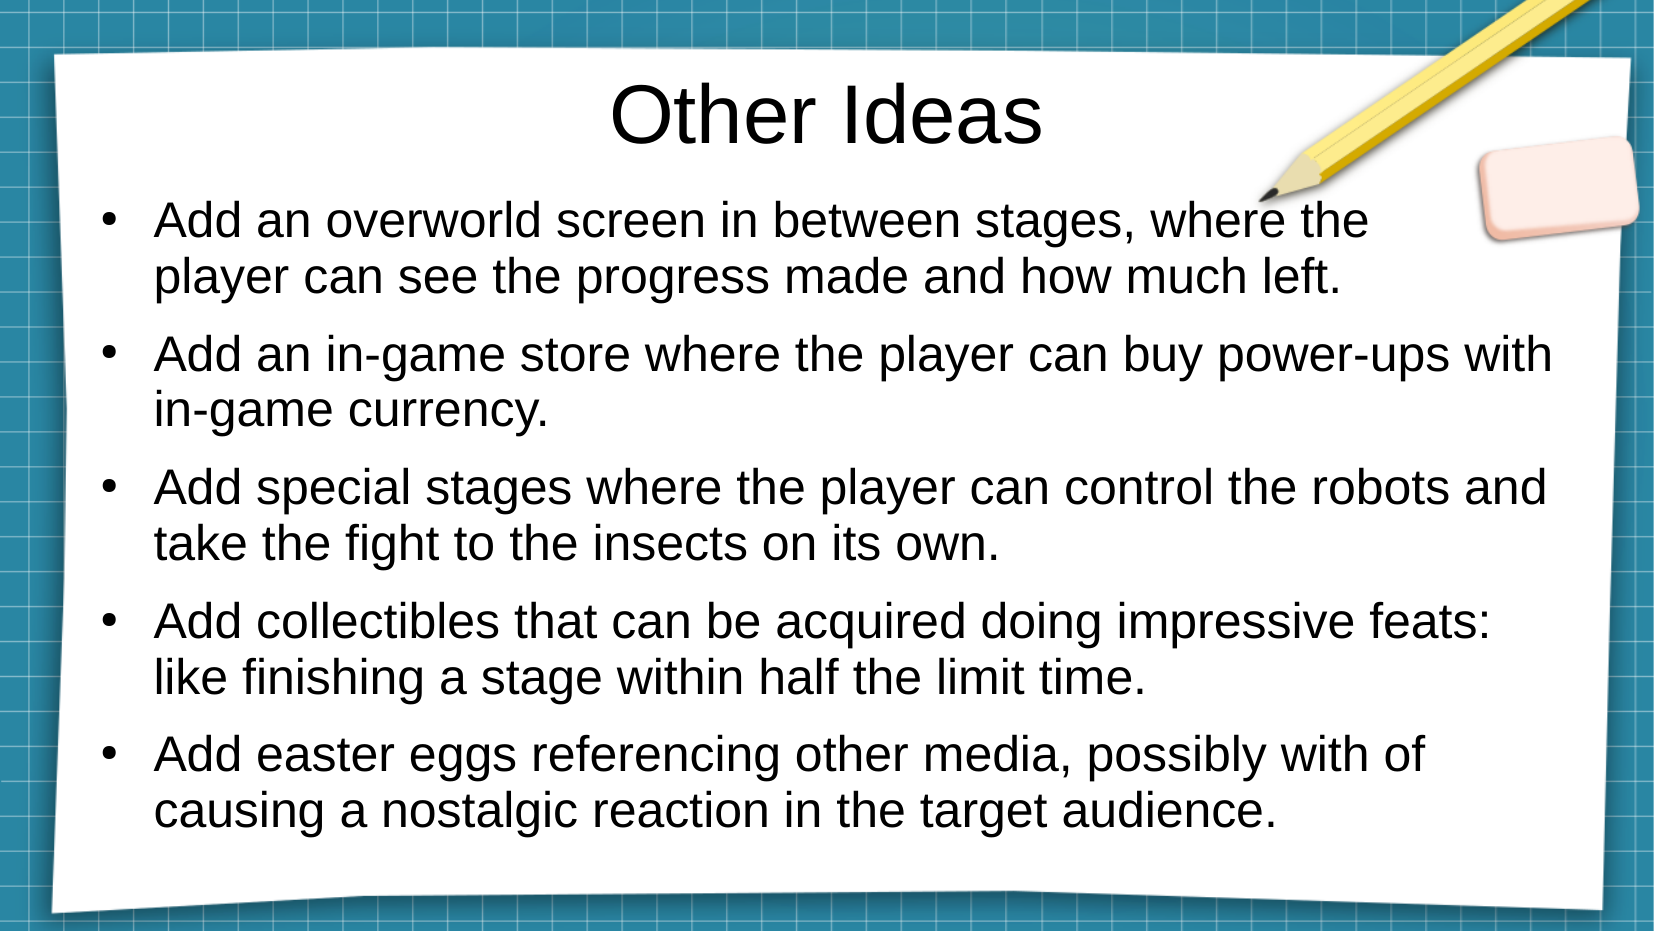

# Other Ideas
Add an overworld screen in between stages, where the player can see the progress made and how much left.
Add an in-game store where the player can buy power-ups with in-game currency.
Add special stages where the player can control the robots and take the fight to the insects on its own.
Add collectibles that can be acquired doing impressive feats: like finishing a stage within half the limit time.
Add easter eggs referencing other media, possibly with of causing a nostalgic reaction in the target audience.